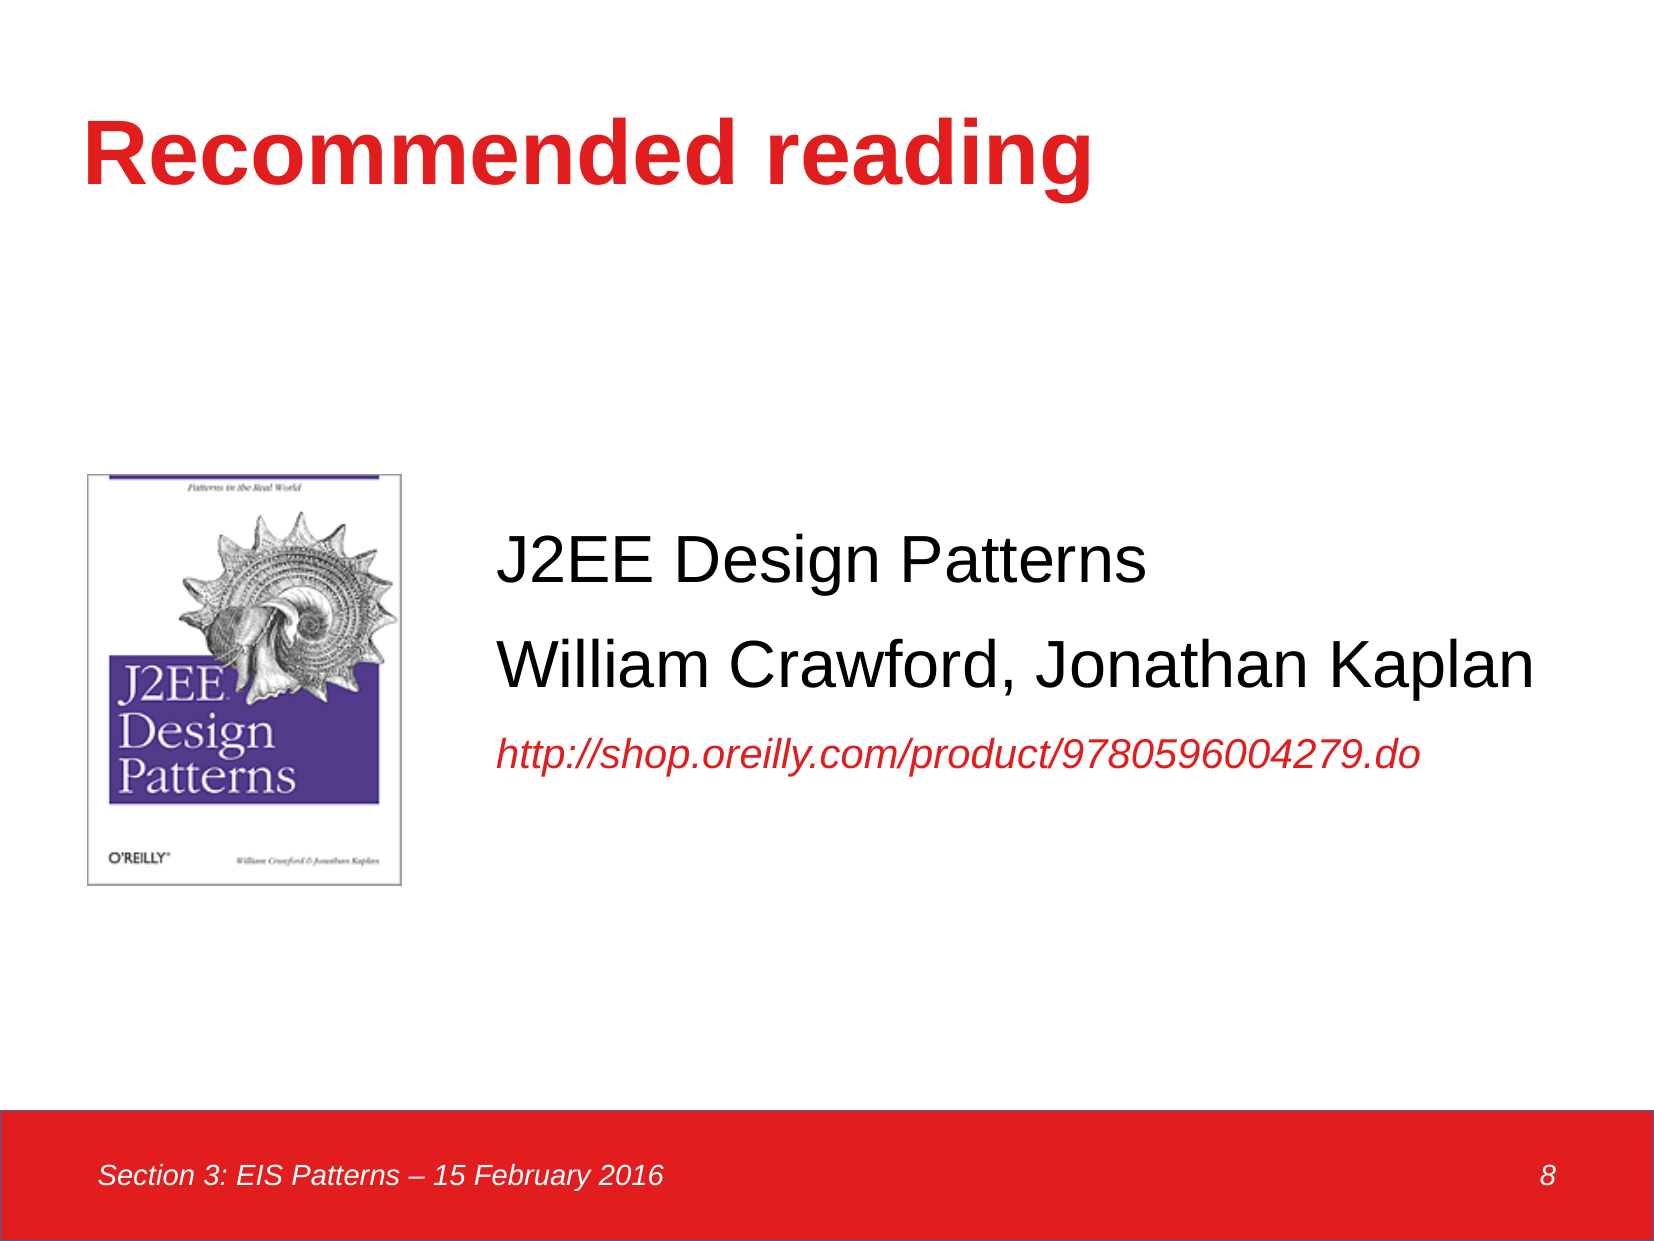

# Recommended reading
J2EE Design Patterns
William Crawford, Jonathan Kaplan
http://shop.oreilly.com/product/9780596004279.do